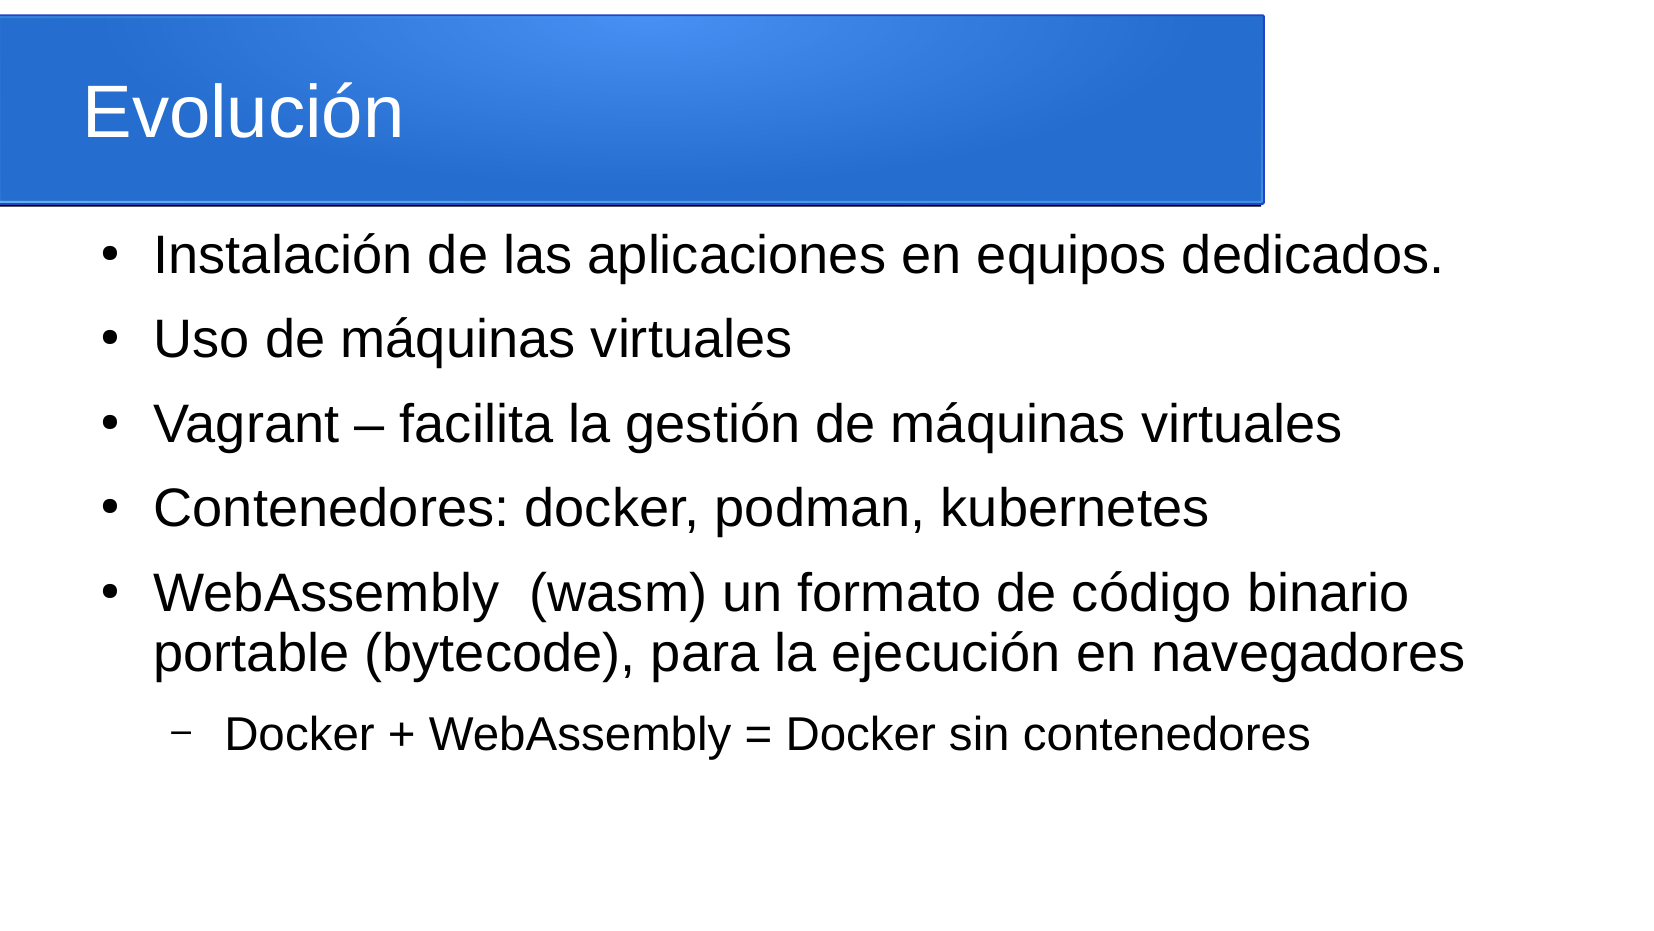

# Evolución
Instalación de las aplicaciones en equipos dedicados.
Uso de máquinas virtuales
Vagrant – facilita la gestión de máquinas virtuales
Contenedores: docker, podman, kubernetes
WebAssembly (wasm) un formato de código binario portable (bytecode), para la ejecución en navegadores
Docker + WebAssembly = Docker sin contenedores